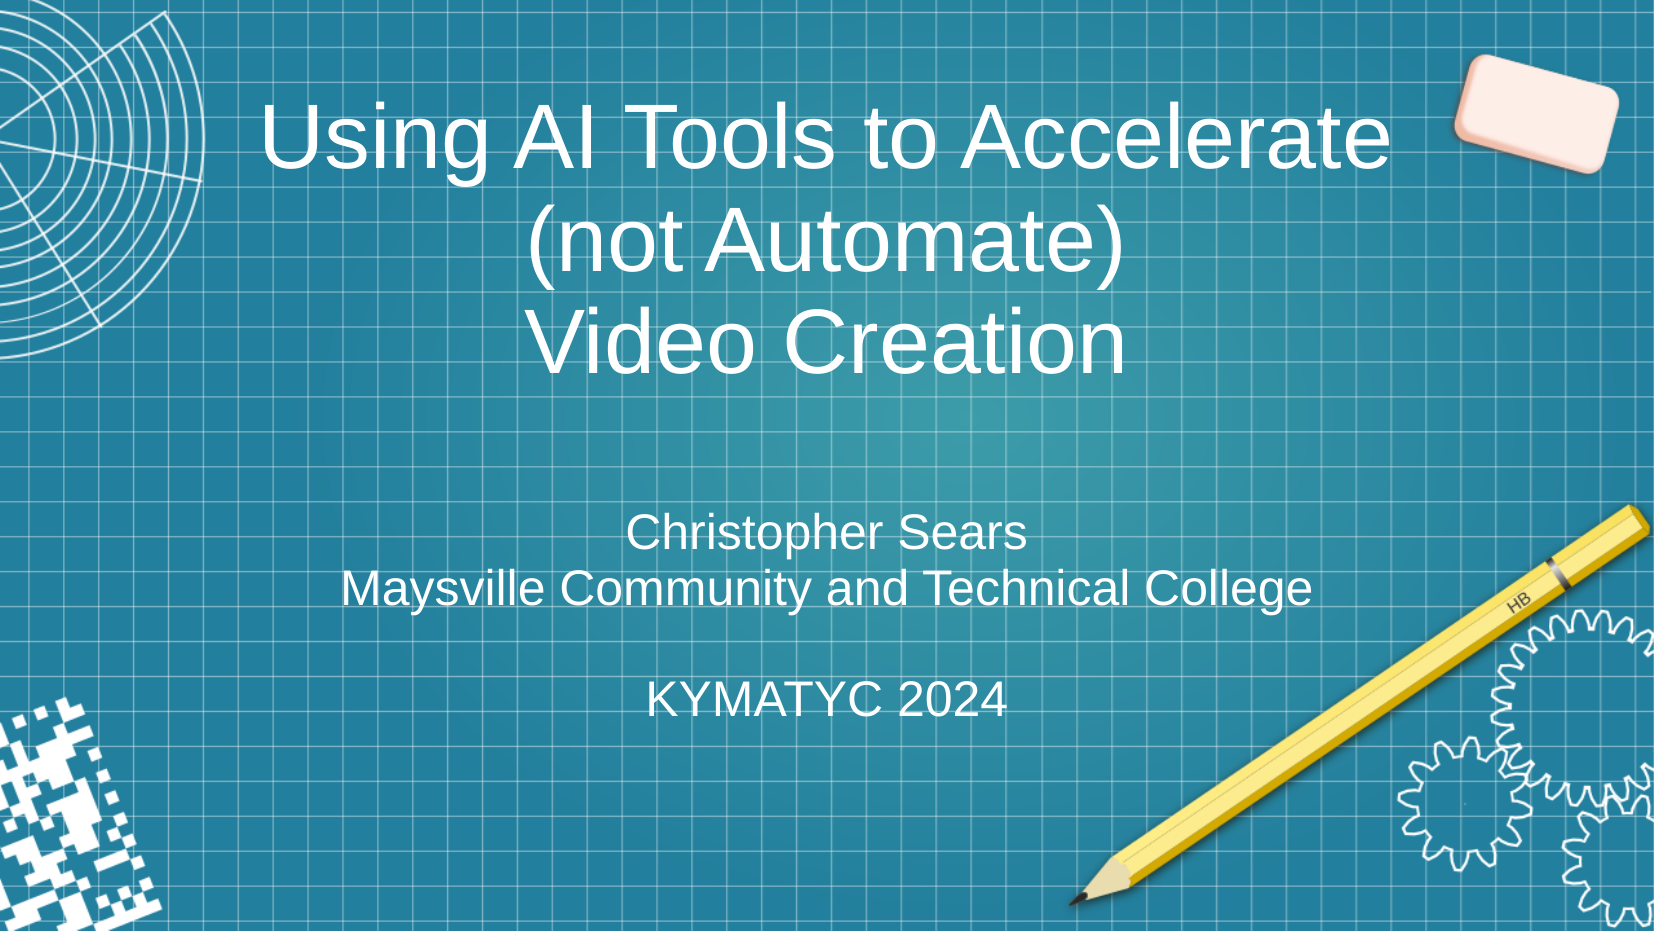

# Using AI Tools to Accelerate (not Automate) Video Creation
Christopher Sears
Maysville Community and Technical College
KYMATYC 2024